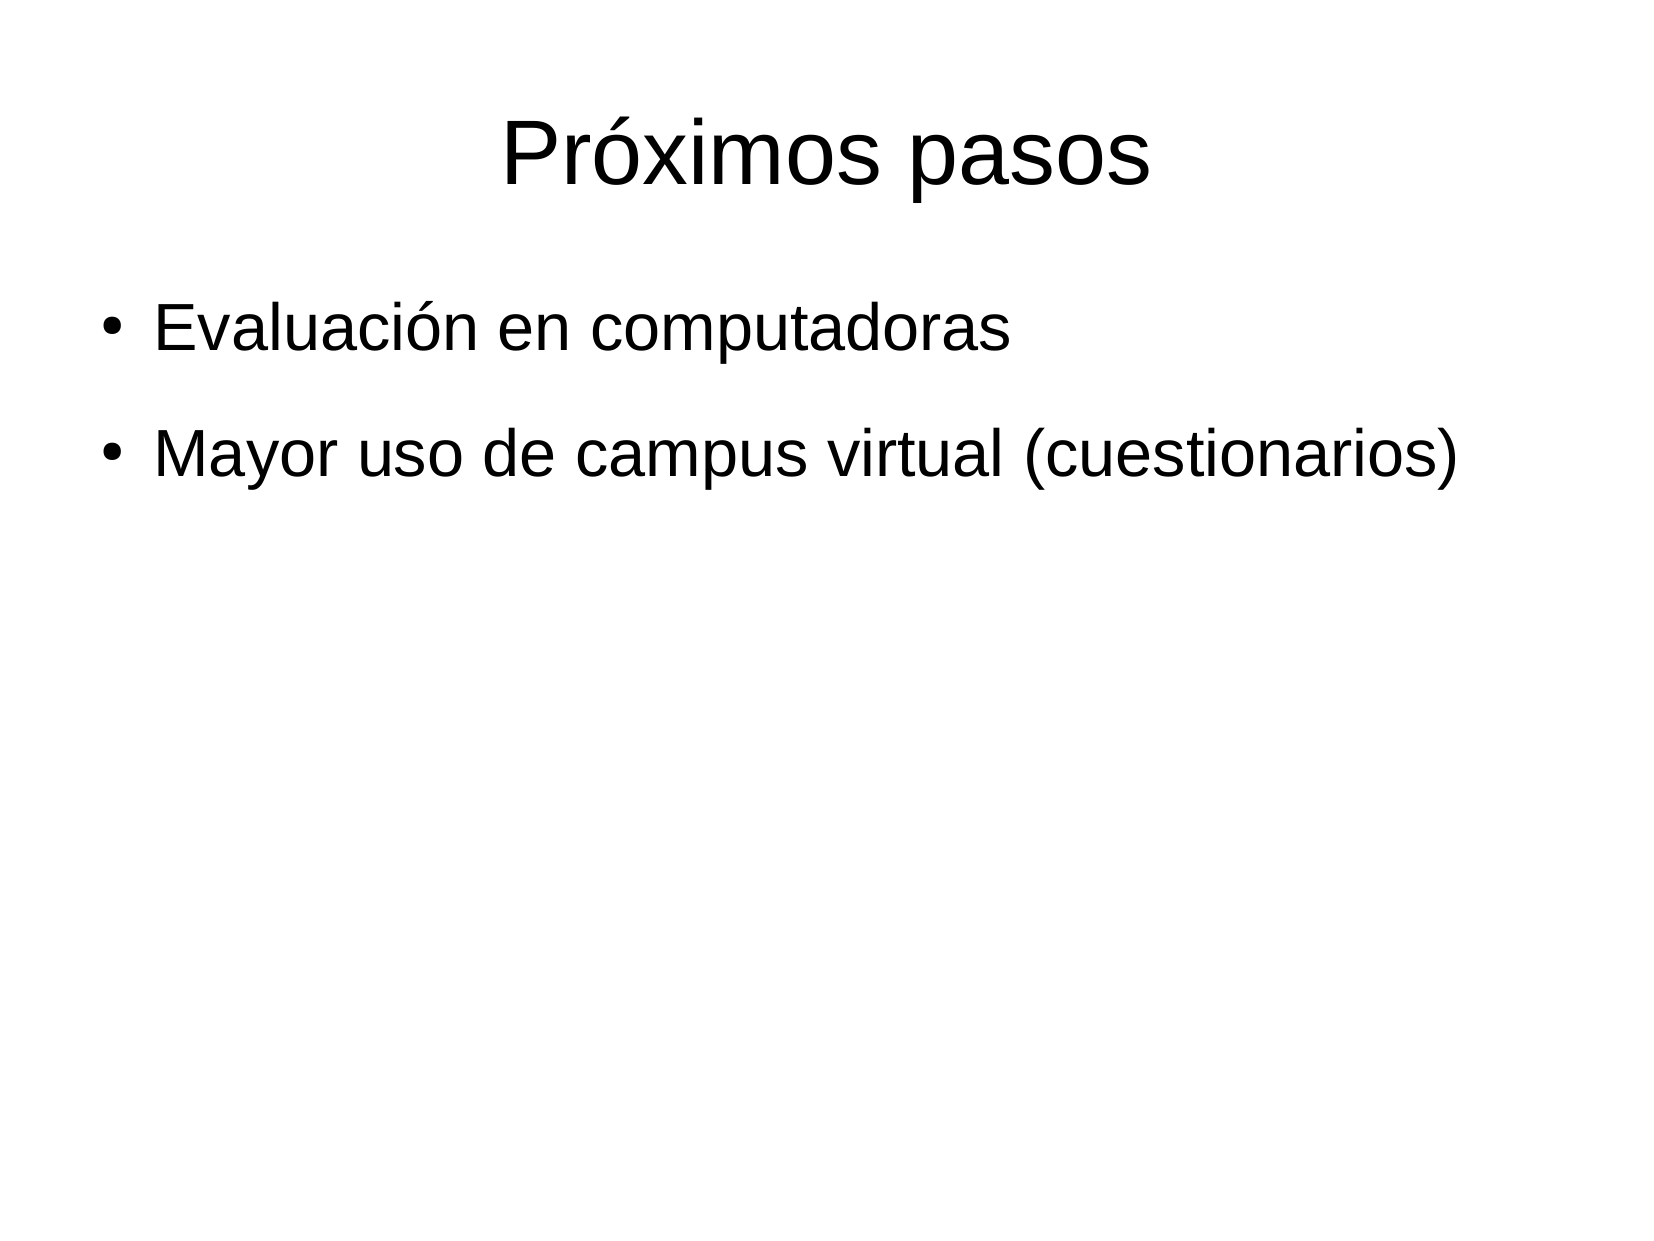

# Próximos pasos
Evaluación en computadoras
Mayor uso de campus virtual (cuestionarios)